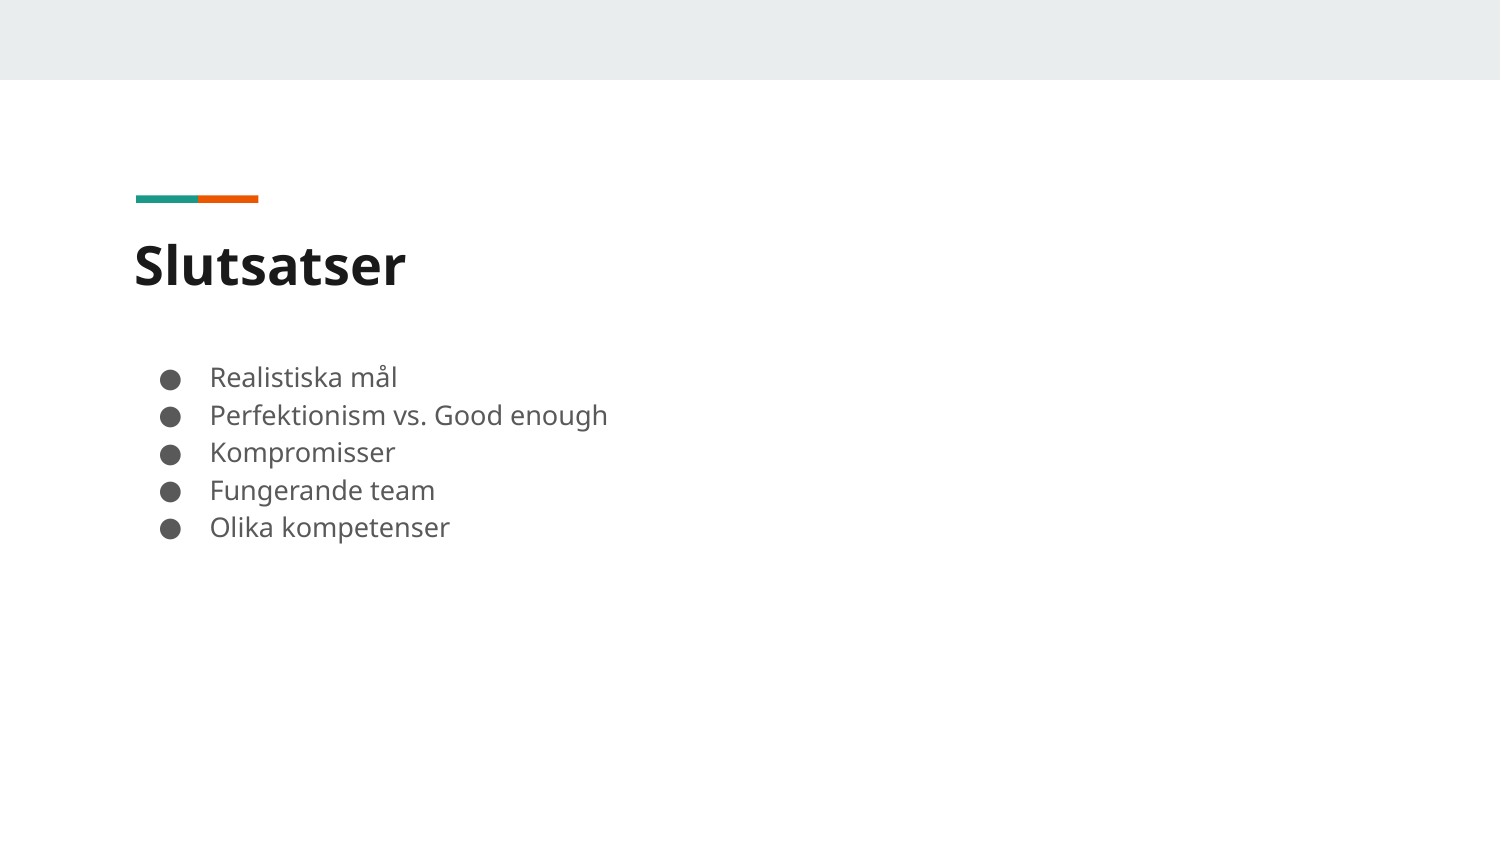

# Slutsatser
Realistiska mål
Perfektionism vs. Good enough
Kompromisser
Fungerande team
Olika kompetenser